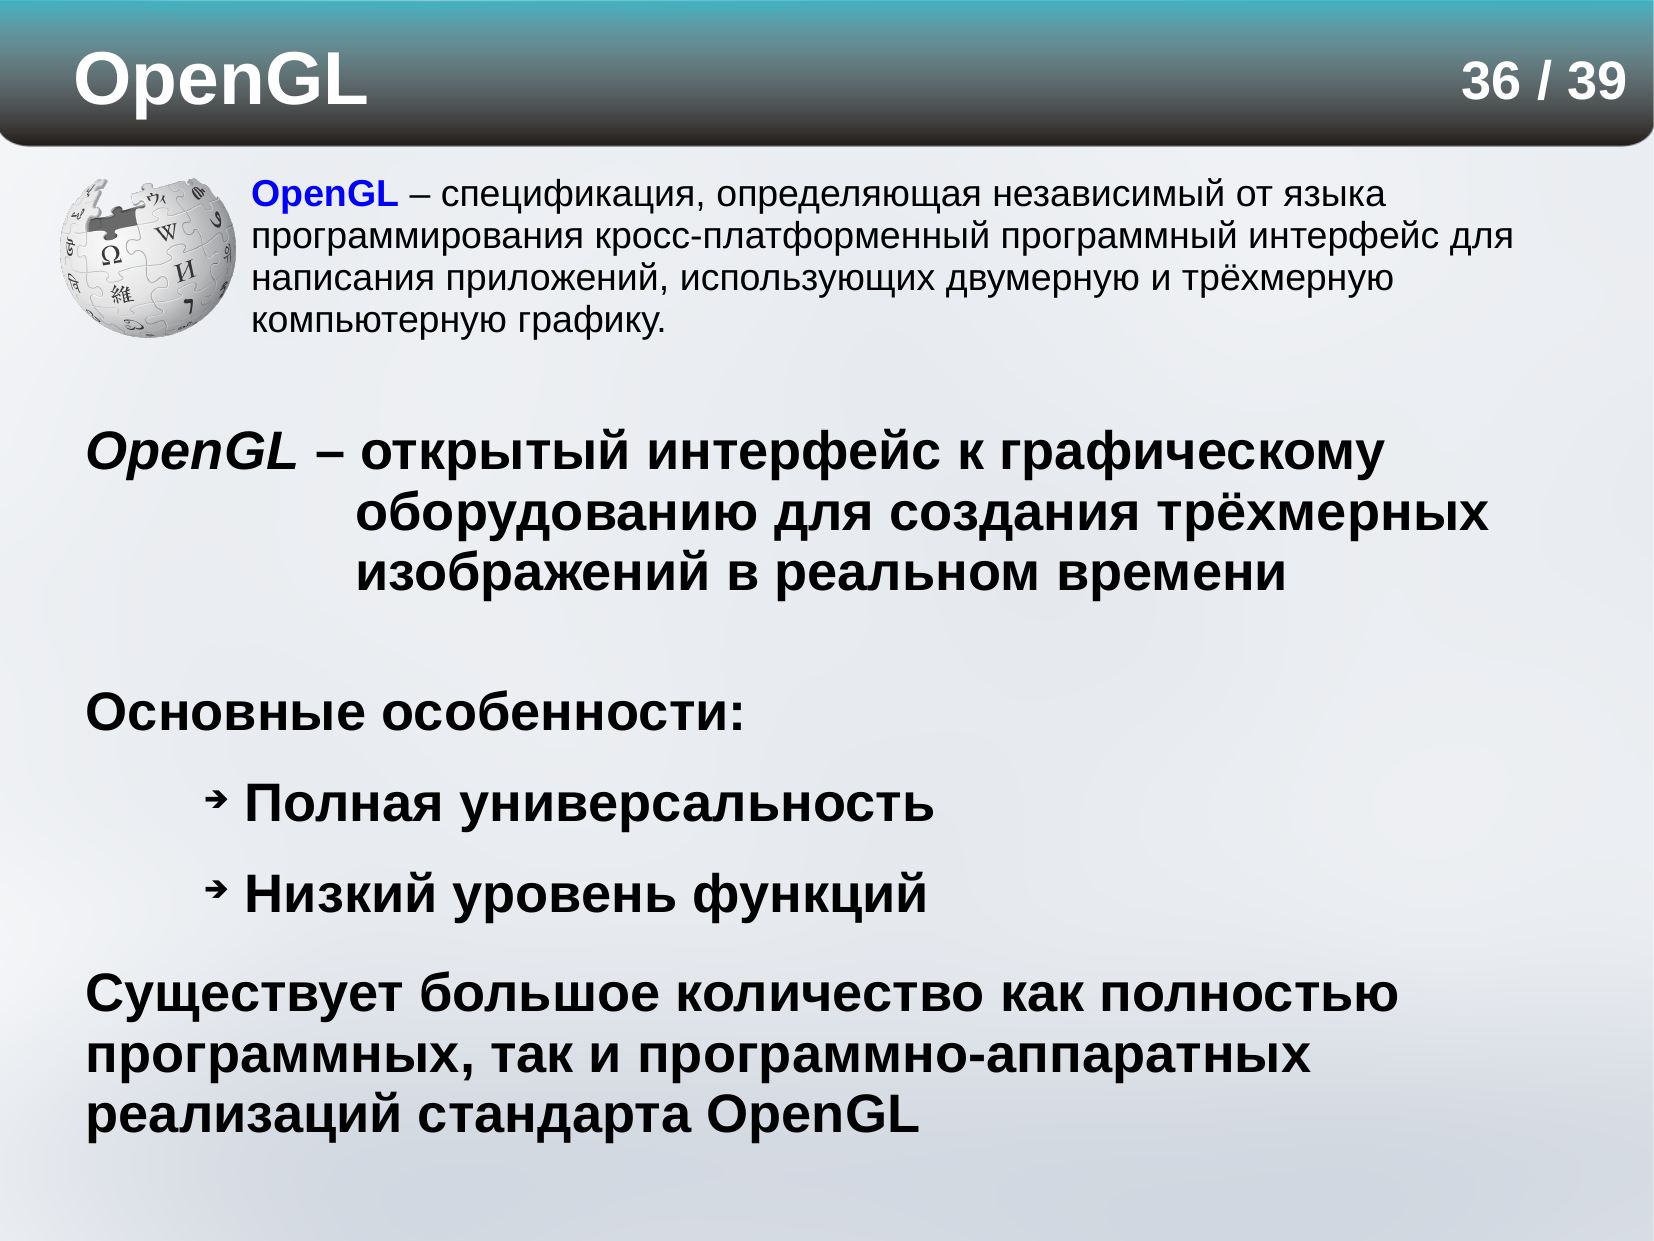

OpenGL
OpenGL – спецификация, определяющая независимый от языка программирования кросс-платформенный программный интерфейс для написания приложений, использующих двумерную и трёхмерную компьютерную графику.
OpenGL – открытый интерфейс к графическому
 оборудованию для создания трёхмерных
 изображений в реальном времени
Основные особенности:
 Полная универсальность
 Низкий уровень функций
Существует большое количество как полностью программных, так и программно-аппаратных реализаций стандарта OpenGL